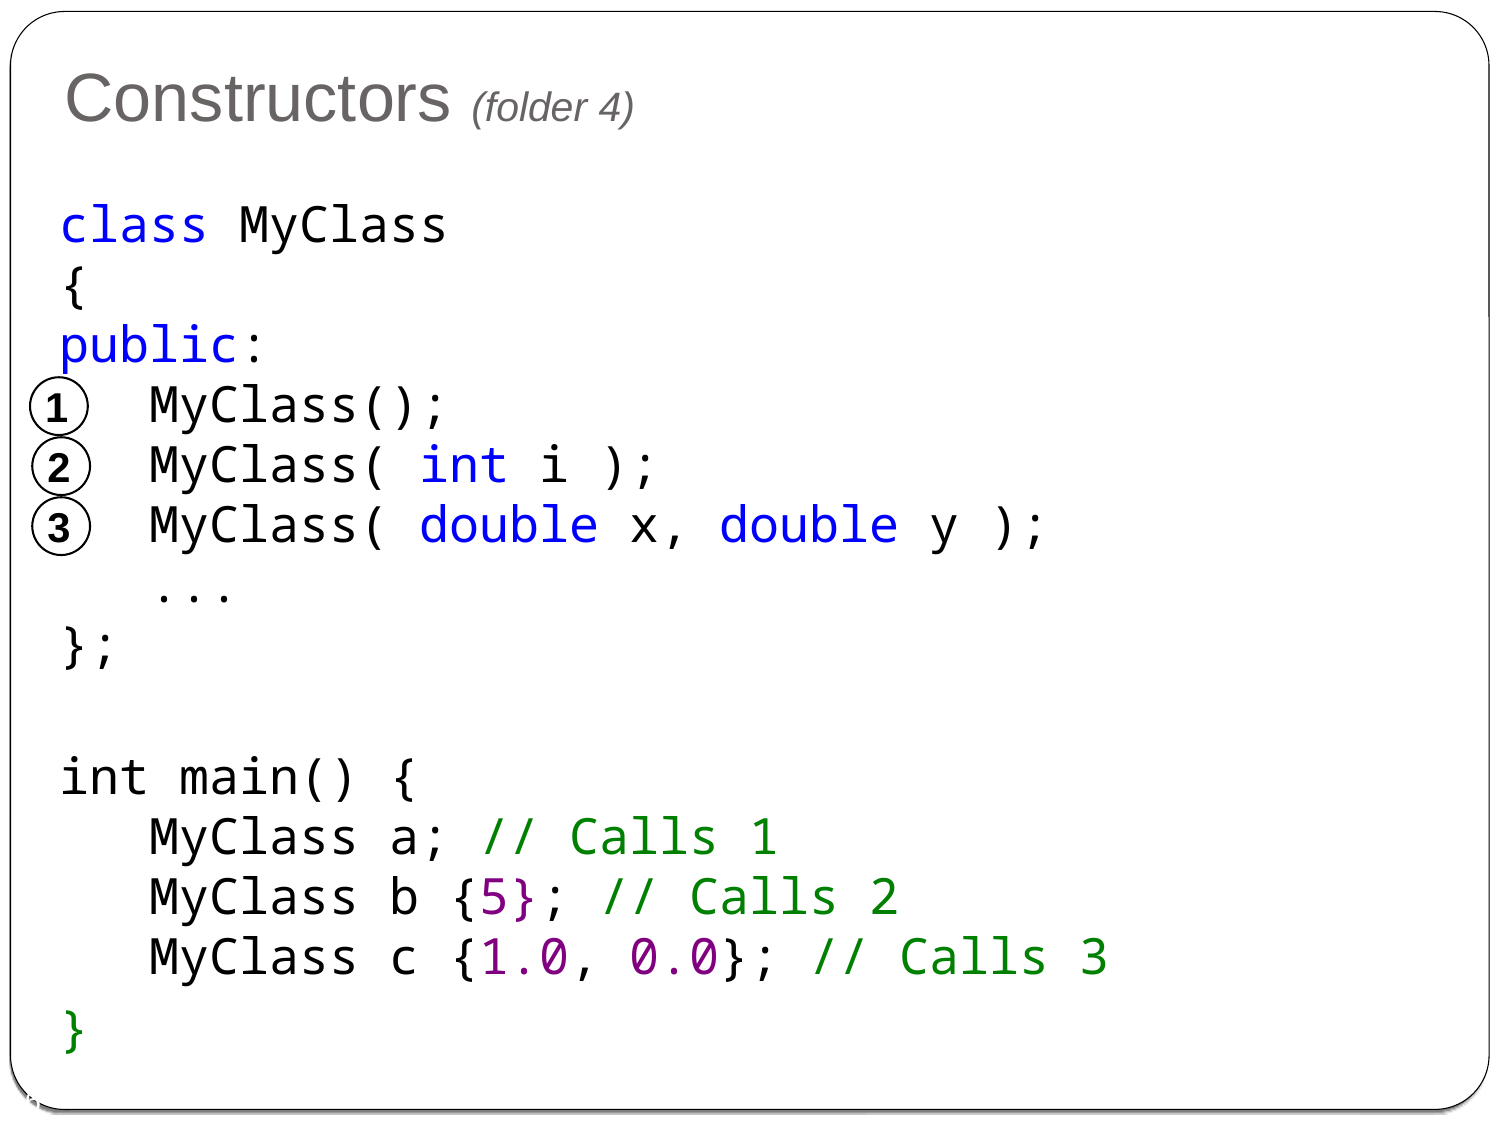

# Constructors (folder 4)
class MyClass
{
public:
   MyClass();
   MyClass( int i );
   MyClass( double x, double y );
   ...
};
int main() {
 MyClass a; // Calls 1
 MyClass b {5}; // Calls 2
 MyClass c {1.0, 0.0}; // Calls 3
}
1
2
3